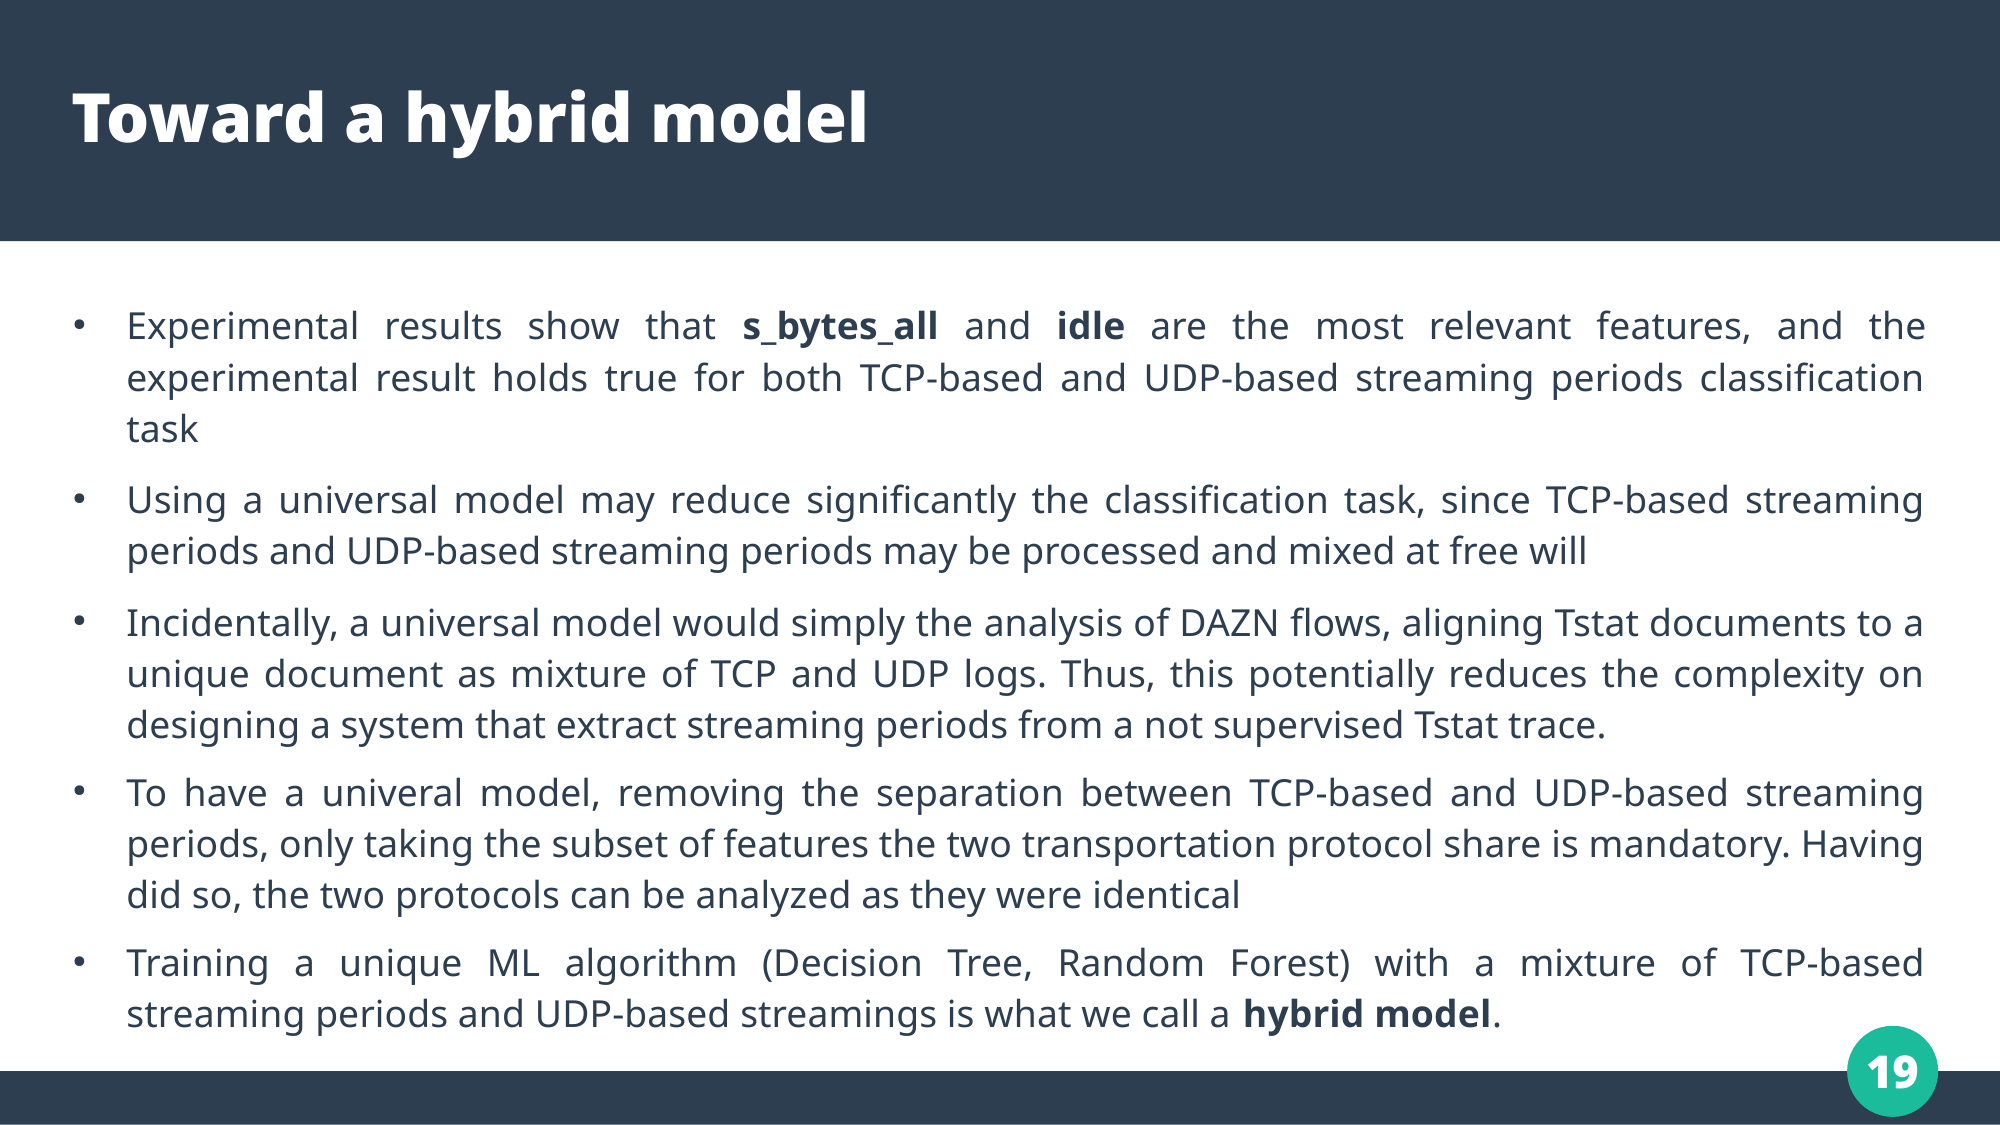

Toward a hybrid model
# Experimental results show that s_bytes_all and idle are the most relevant features, and the experimental result holds true for both TCP-based and UDP-based streaming periods classification task
Using a universal model may reduce significantly the classification task, since TCP-based streaming periods and UDP-based streaming periods may be processed and mixed at free will
Incidentally, a universal model would simply the analysis of DAZN flows, aligning Tstat documents to a unique document as mixture of TCP and UDP logs. Thus, this potentially reduces the complexity on designing a system that extract streaming periods from a not supervised Tstat trace.
To have a univeral model, removing the separation between TCP-based and UDP-based streaming periods, only taking the subset of features the two transportation protocol share is mandatory. Having did so, the two protocols can be analyzed as they were identical
Training a unique ML algorithm (Decision Tree, Random Forest) with a mixture of TCP-based streaming periods and UDP-based streamings is what we call a hybrid model.